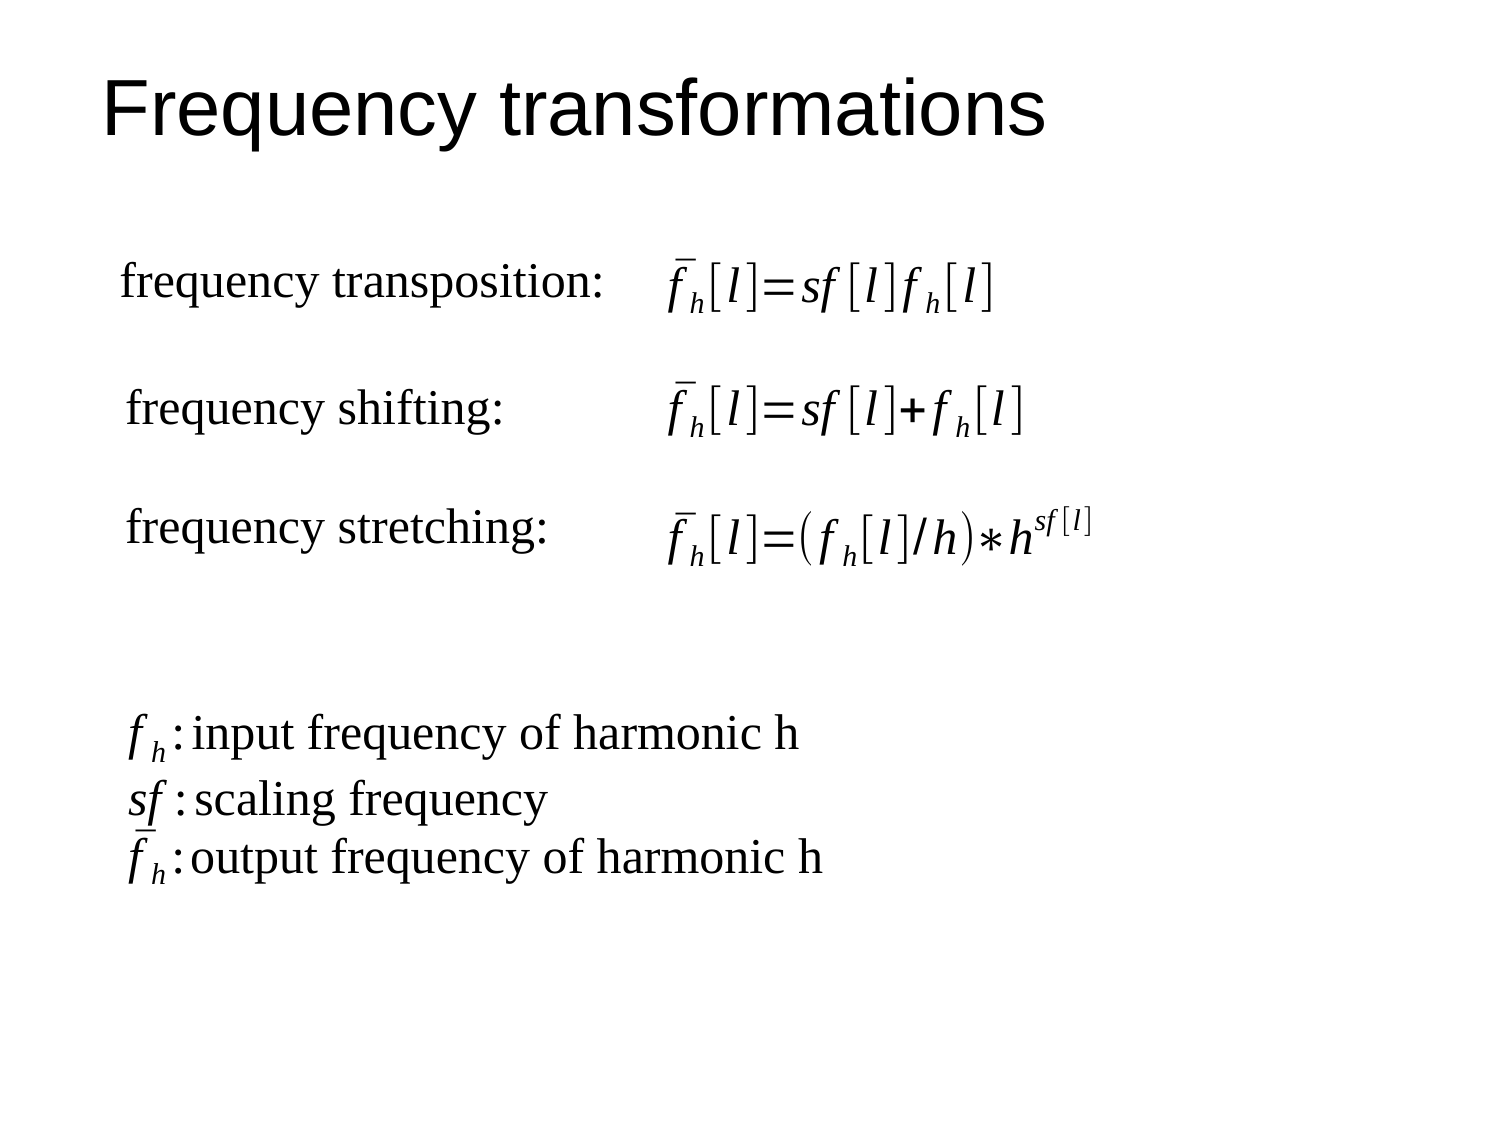

# Frequency transformations
frequency transposition:
frequency shifting:
frequency stretching: